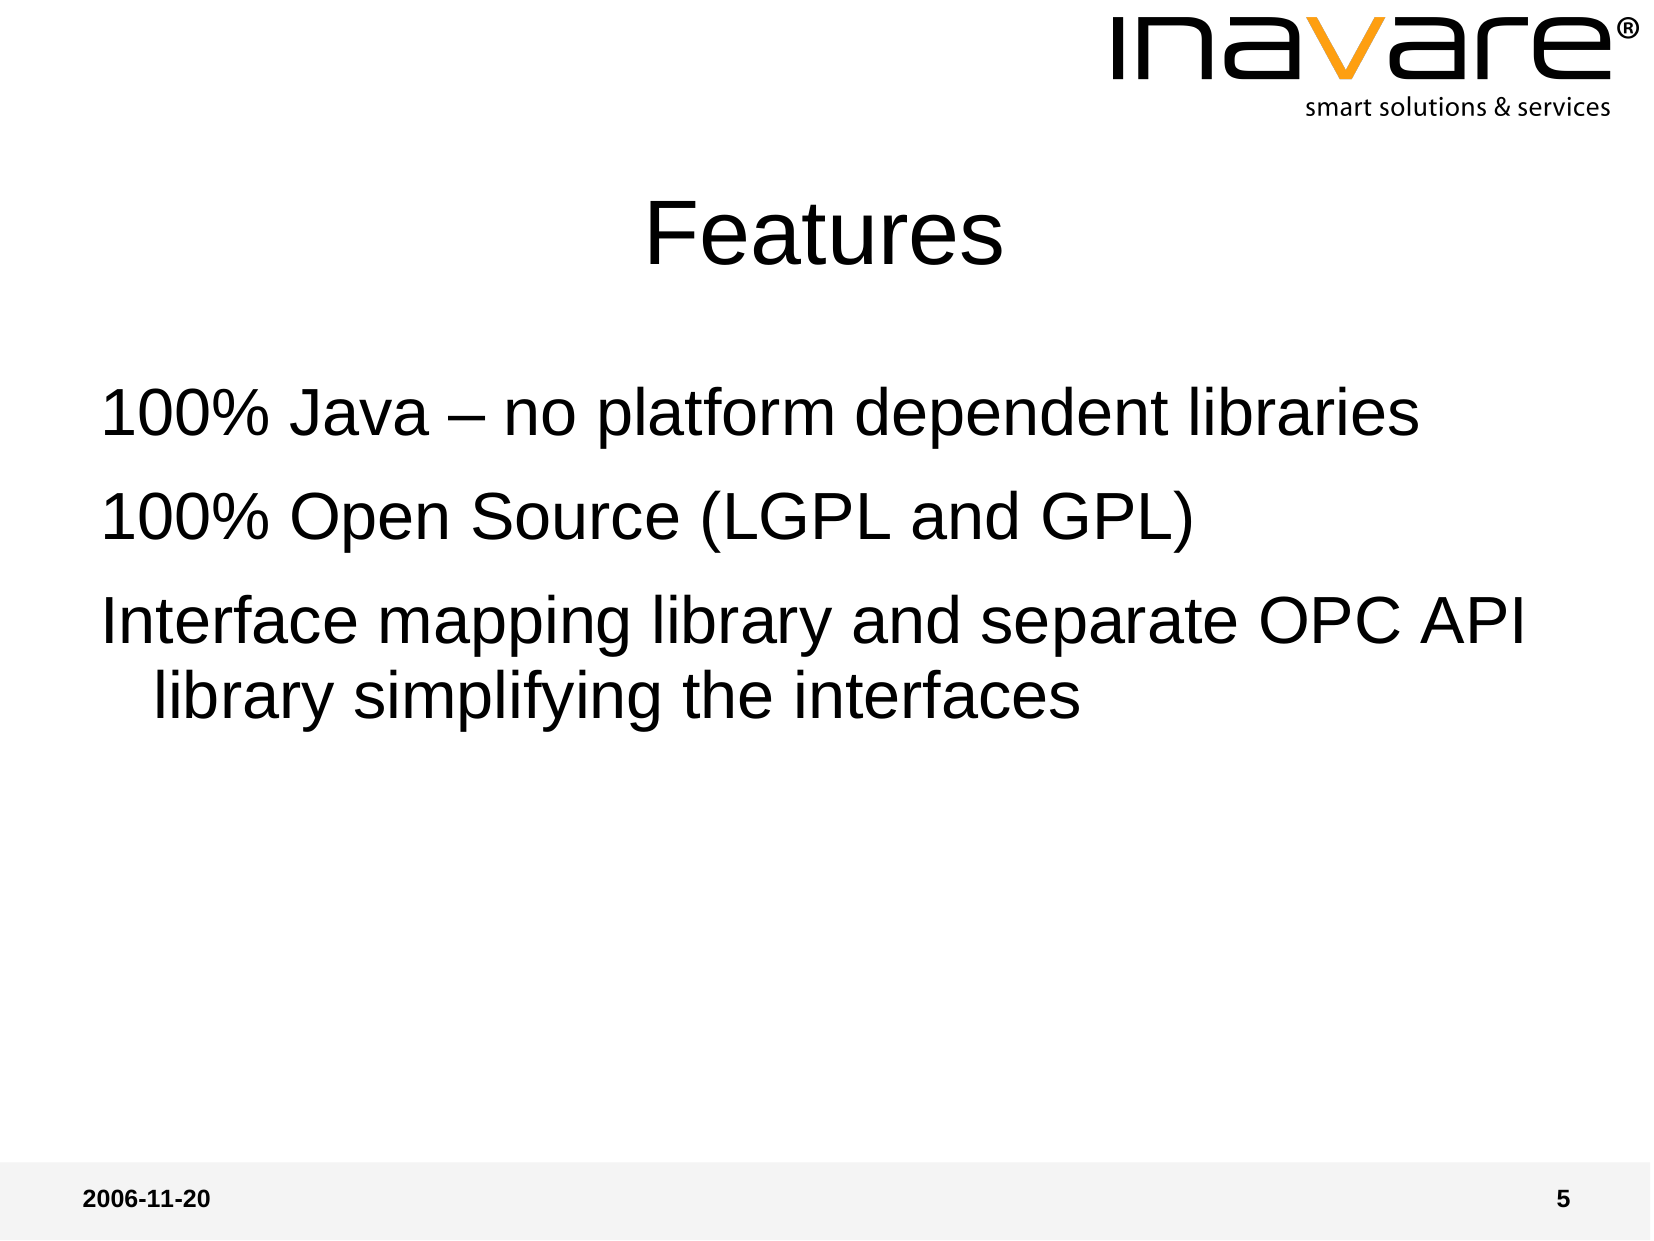

# Features
100% Java – no platform dependent libraries
100% Open Source (LGPL and GPL)
Interface mapping library and separate OPC API library simplifying the interfaces
2006-11-20
5